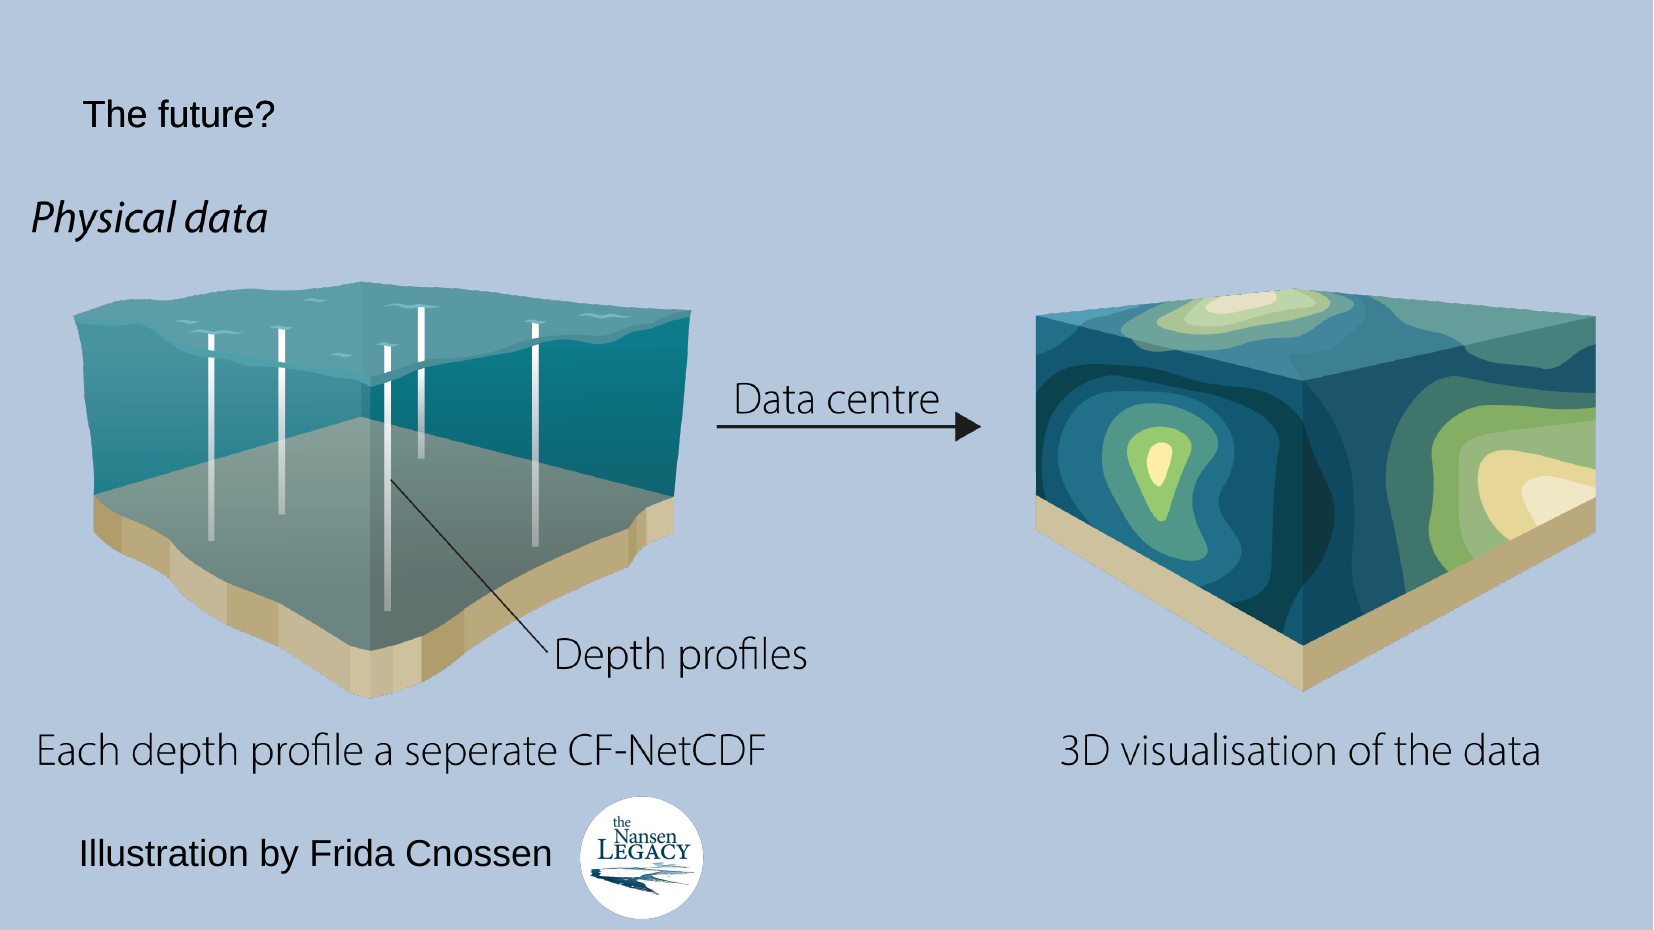

# The future?
The future?
Illustration by Frida Cnossen